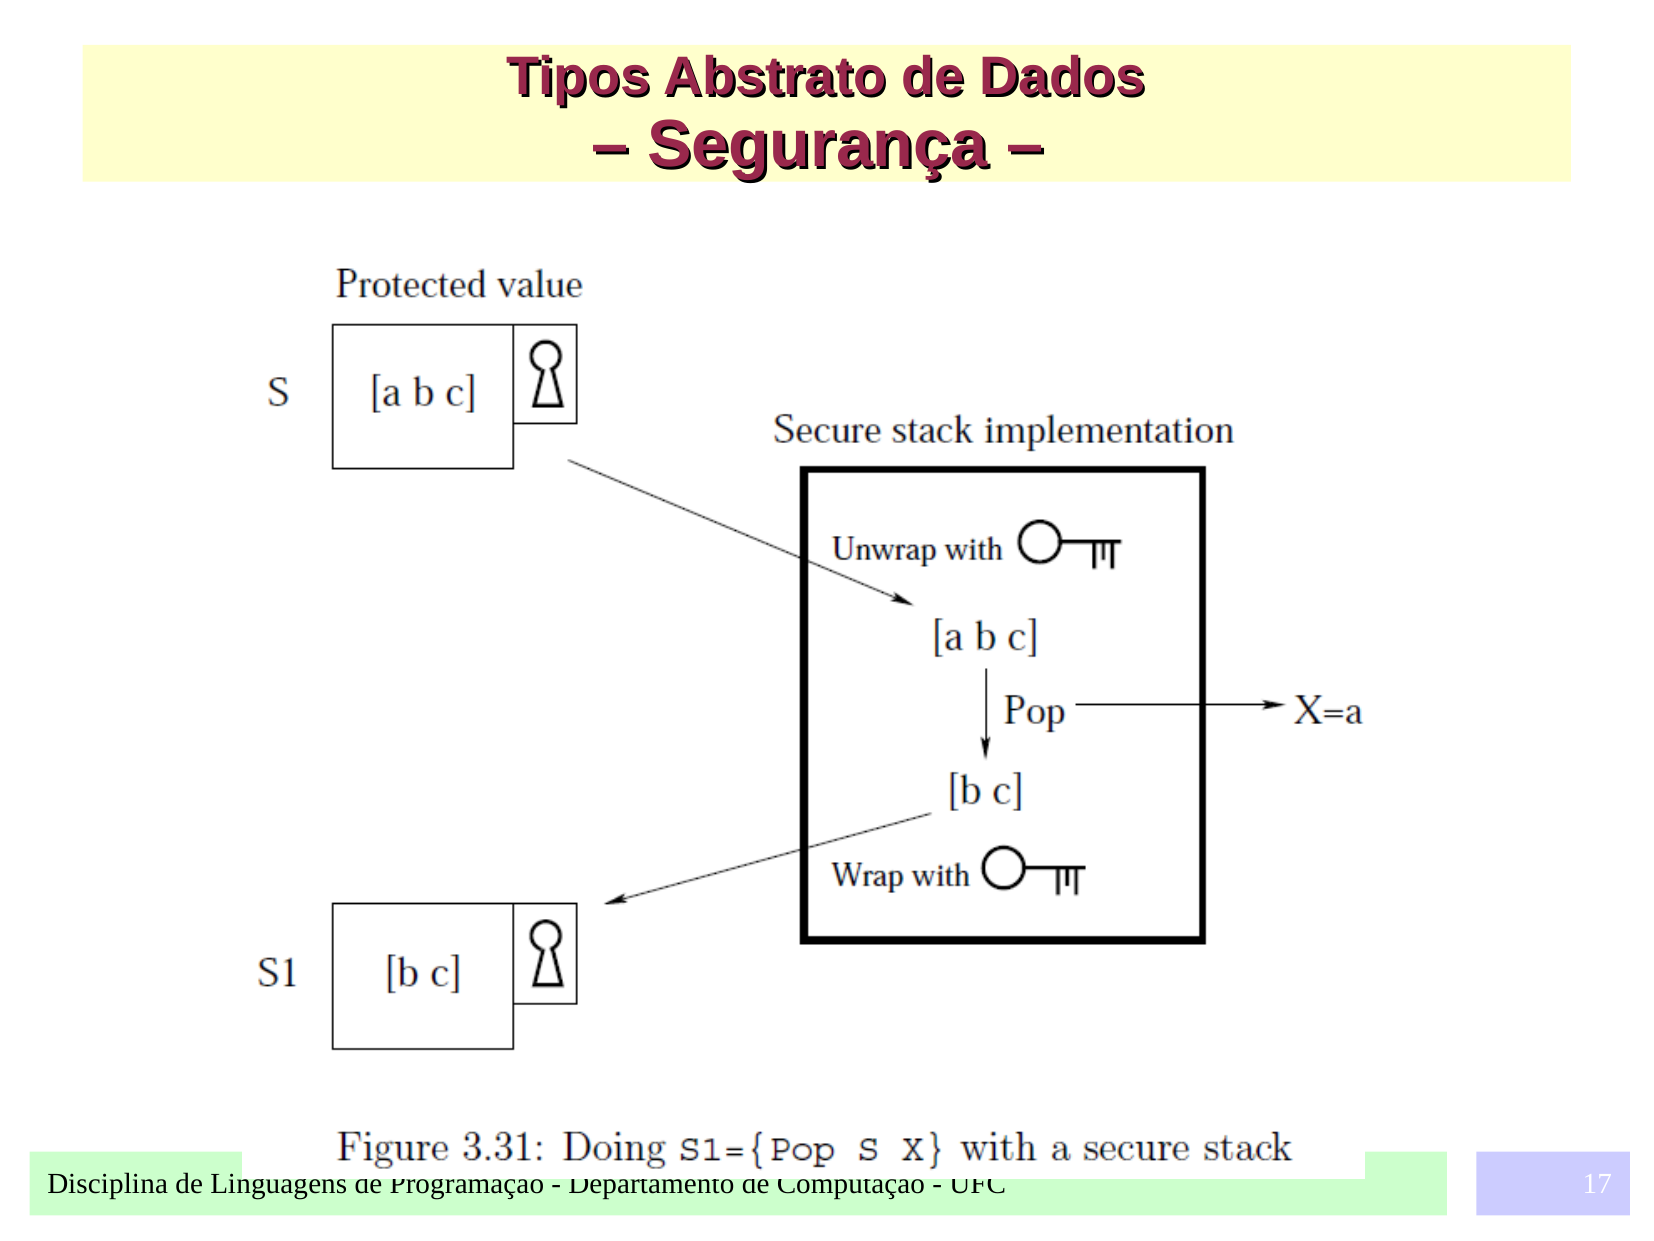

# Tipos Abstrato de Dados – Segurança –
Disciplina de Linguagens de Programação - Departamento de Computação - UFC
17